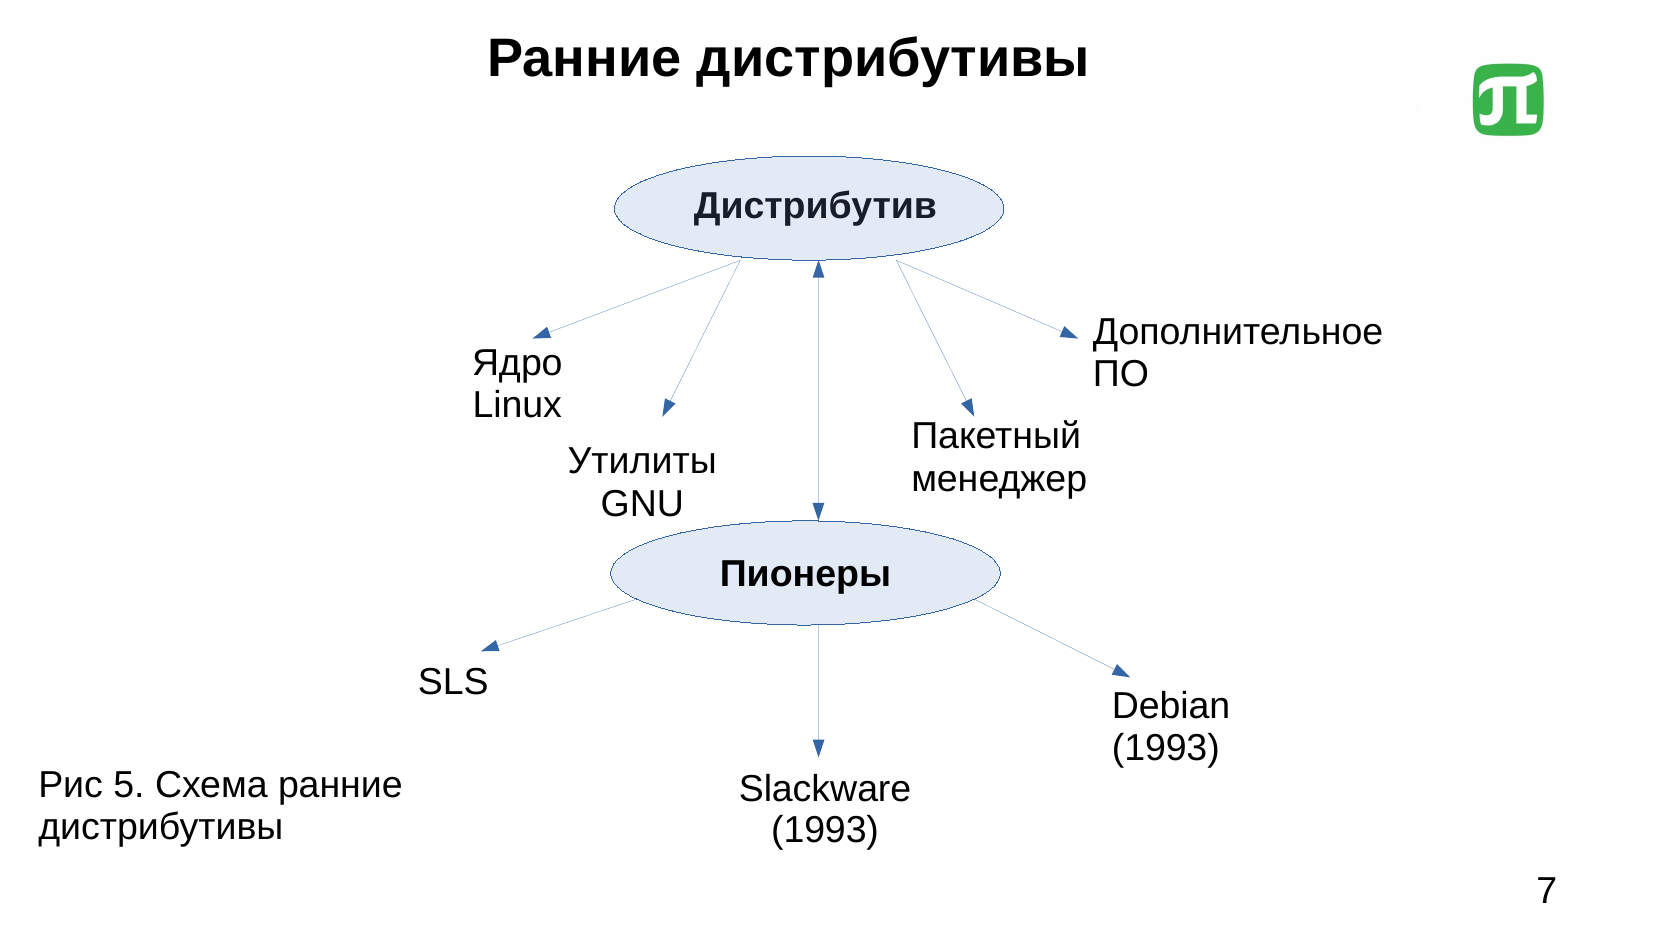

Ранние дистрибутивы
Дистрибутив
Дополнительное ПО
Ядро Linux
Пакетный менеджер
Утилиты GNU
Пионеры
SLS
 Debian (1993)
Рис 5. Схема ранние дистрибутивы
Slackware (1993)